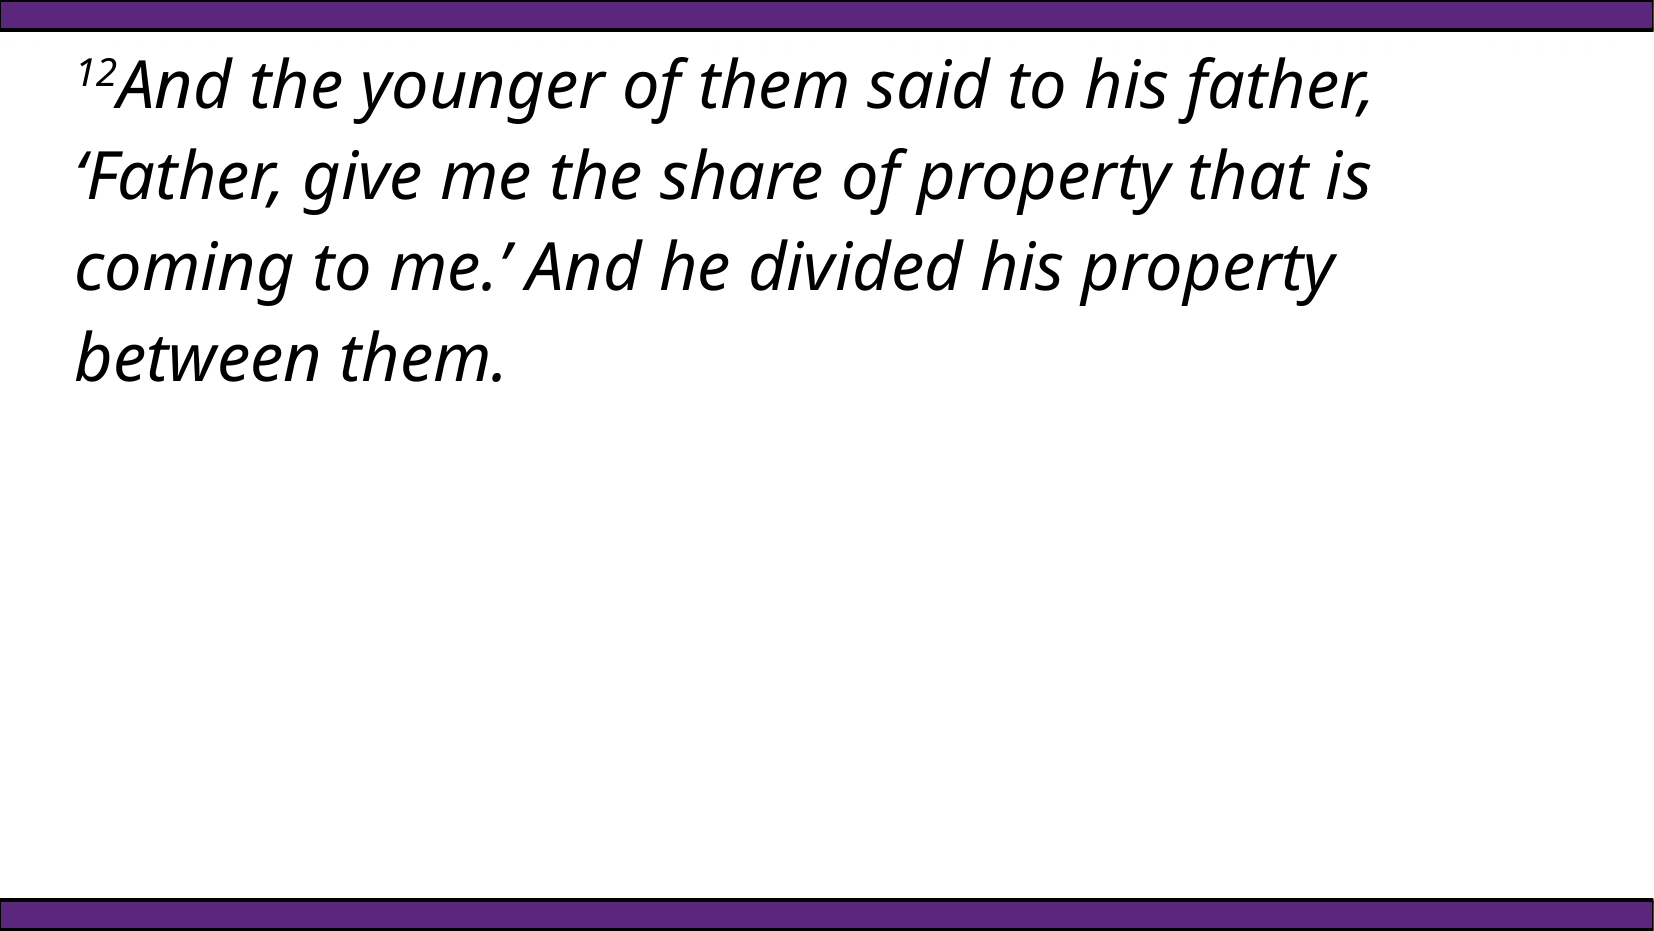

12And the younger of them said to his father, ‘Father, give me the share of property that is coming to me.’ And he divided his property between them.